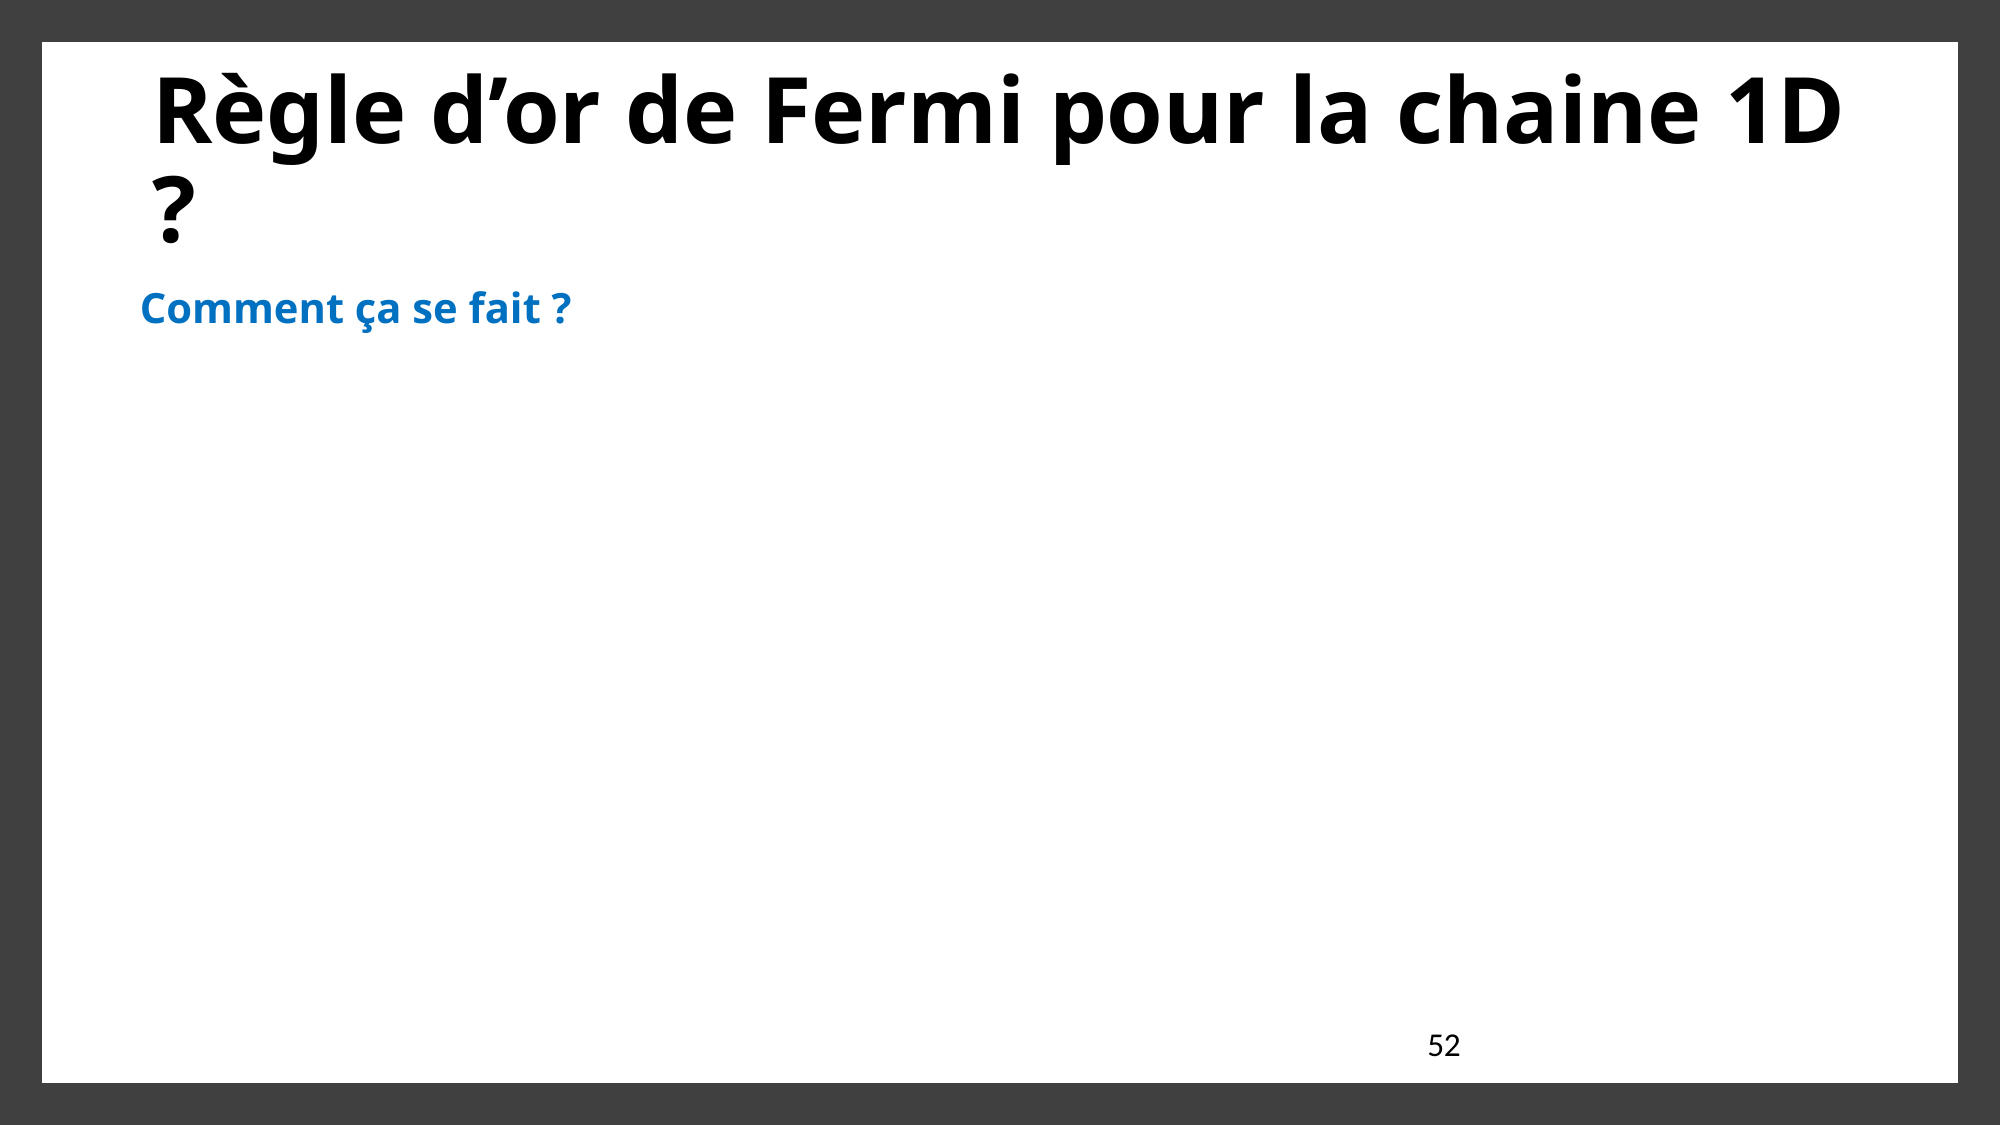

# Règle d’or de Fermi pour la chaine 1D ?
Comment ça se fait ?